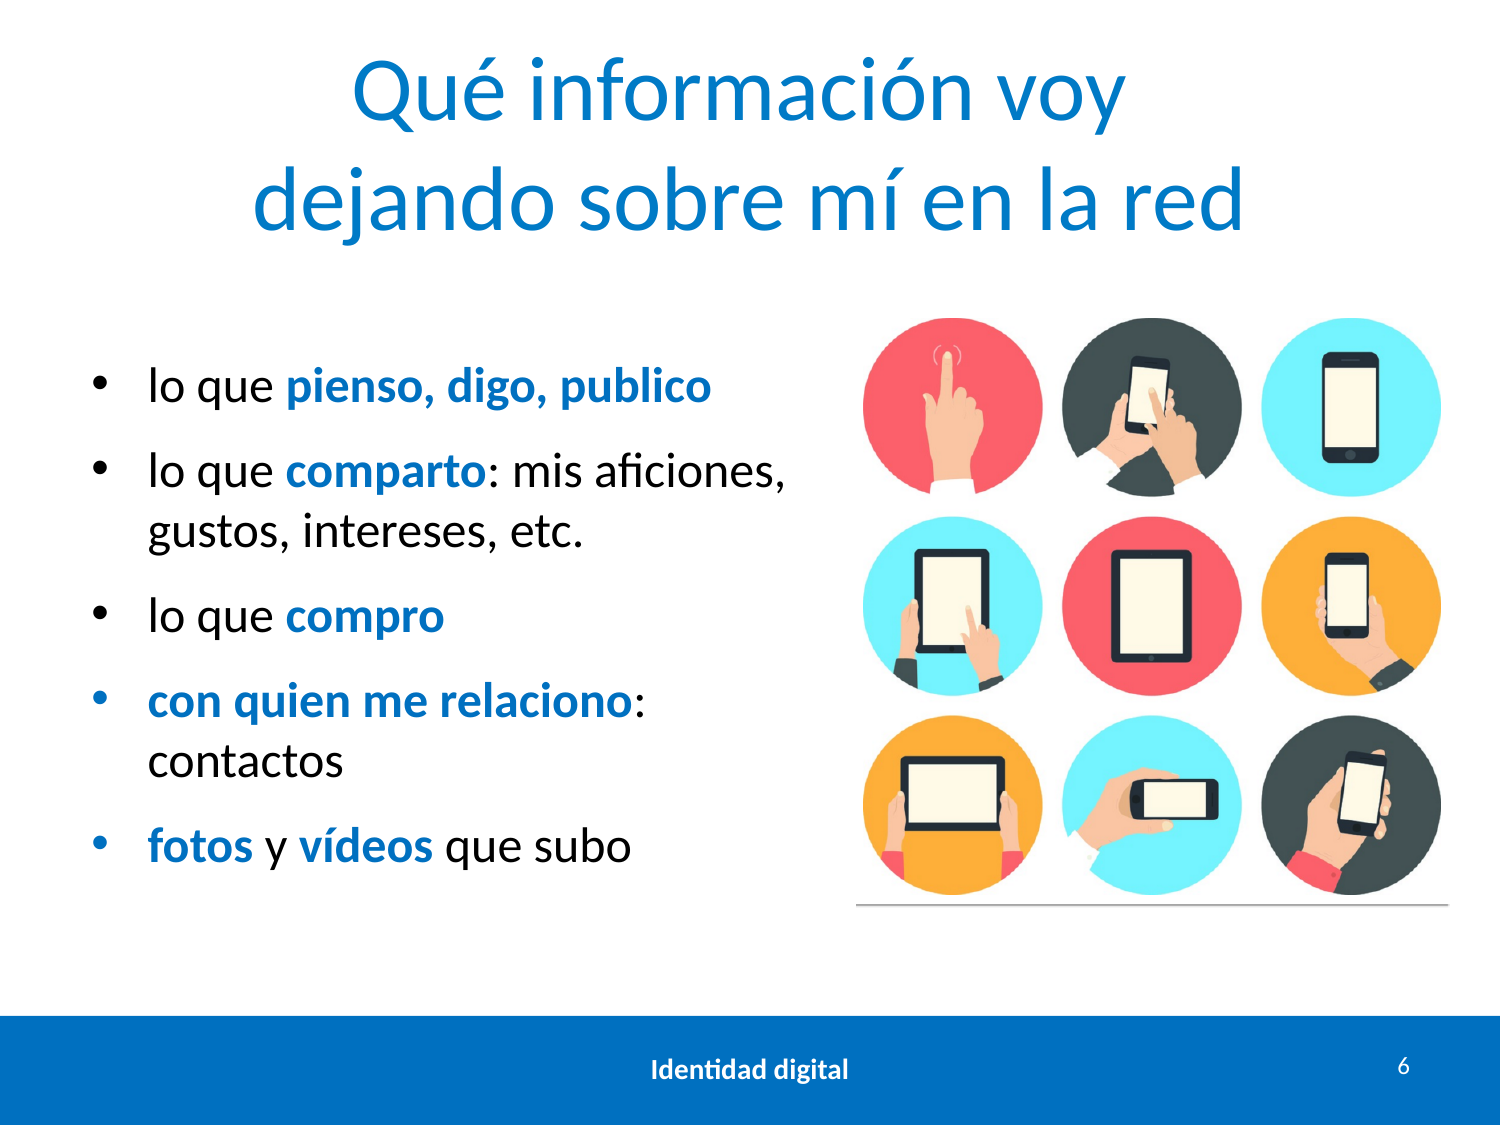

# Qué información voy dejando sobre mí en la red
lo que pienso, digo, publico
lo que comparto: mis aficiones, gustos, intereses, etc.
lo que compro
con quien me relaciono: contactos
fotos y vídeos que subo
Identidad digital